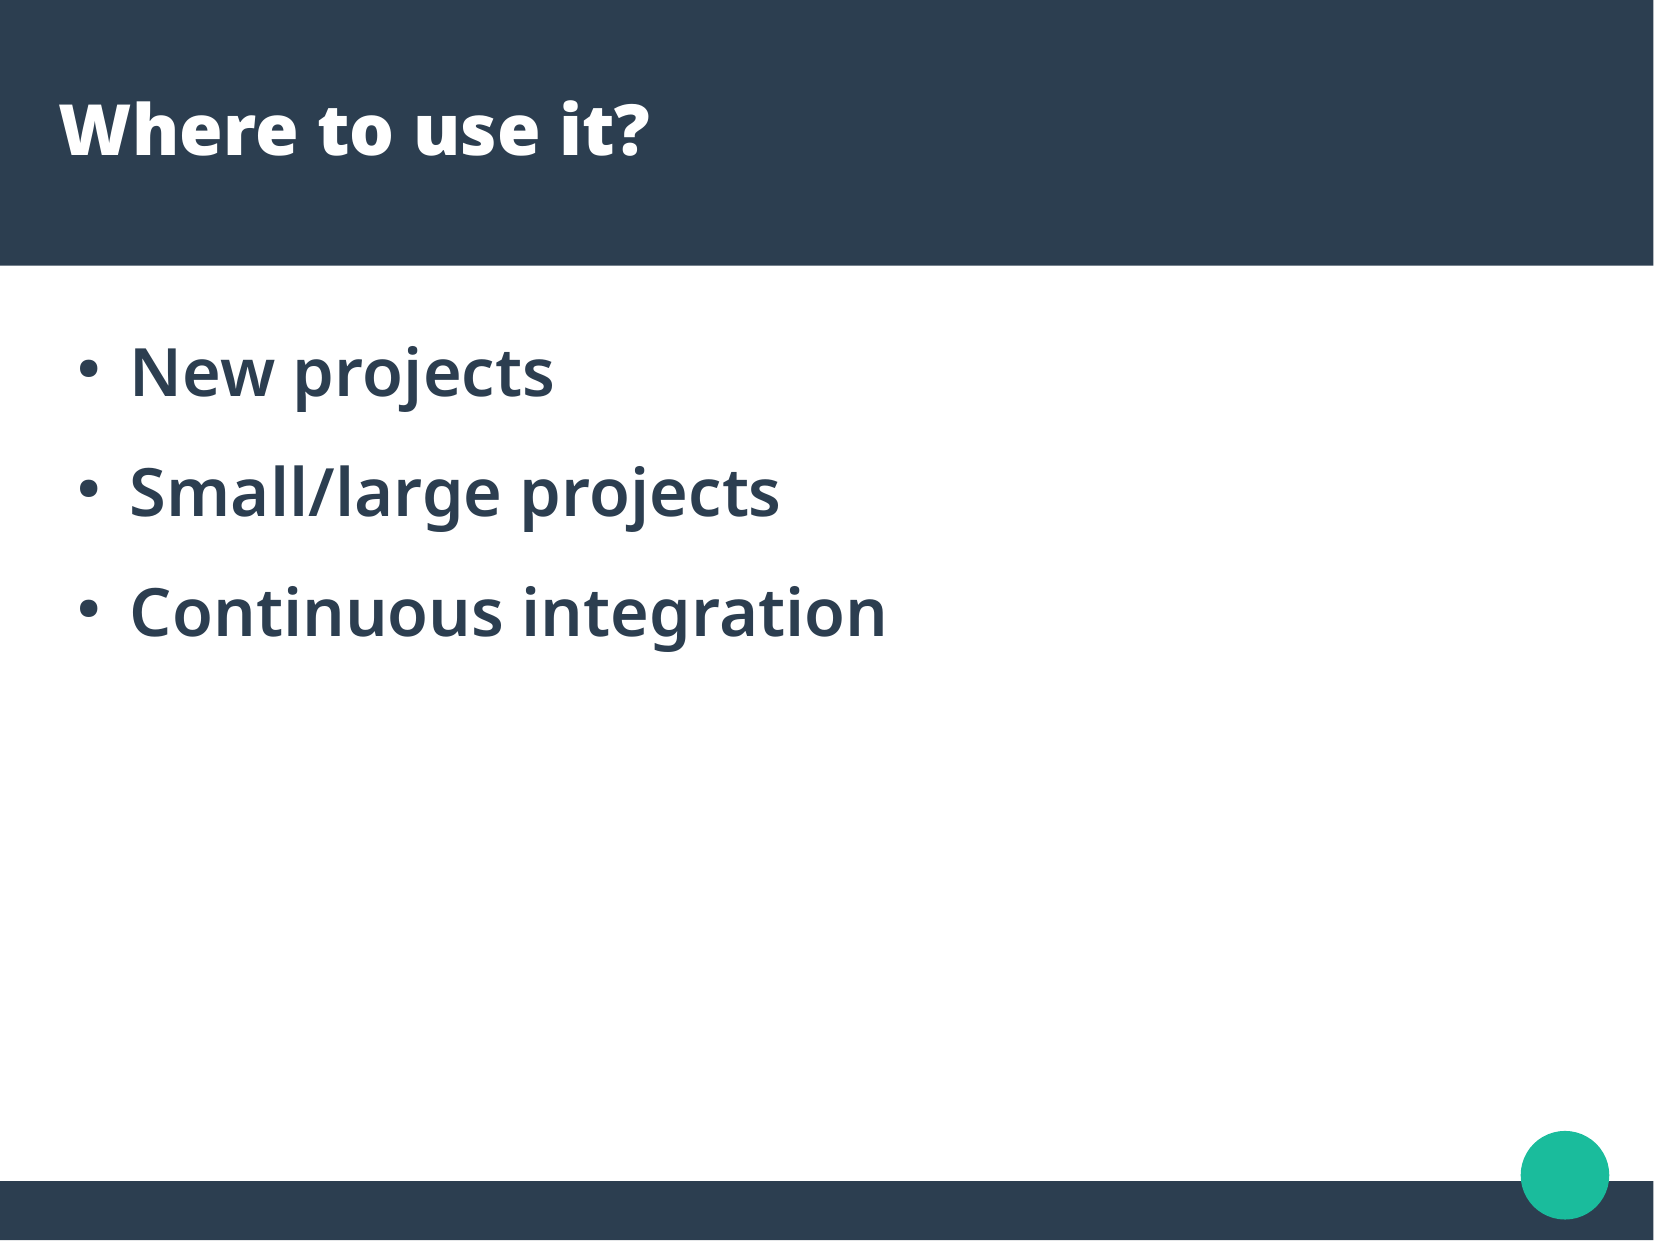

# Where to use it?
New projects
Small/large projects
Continuous integration